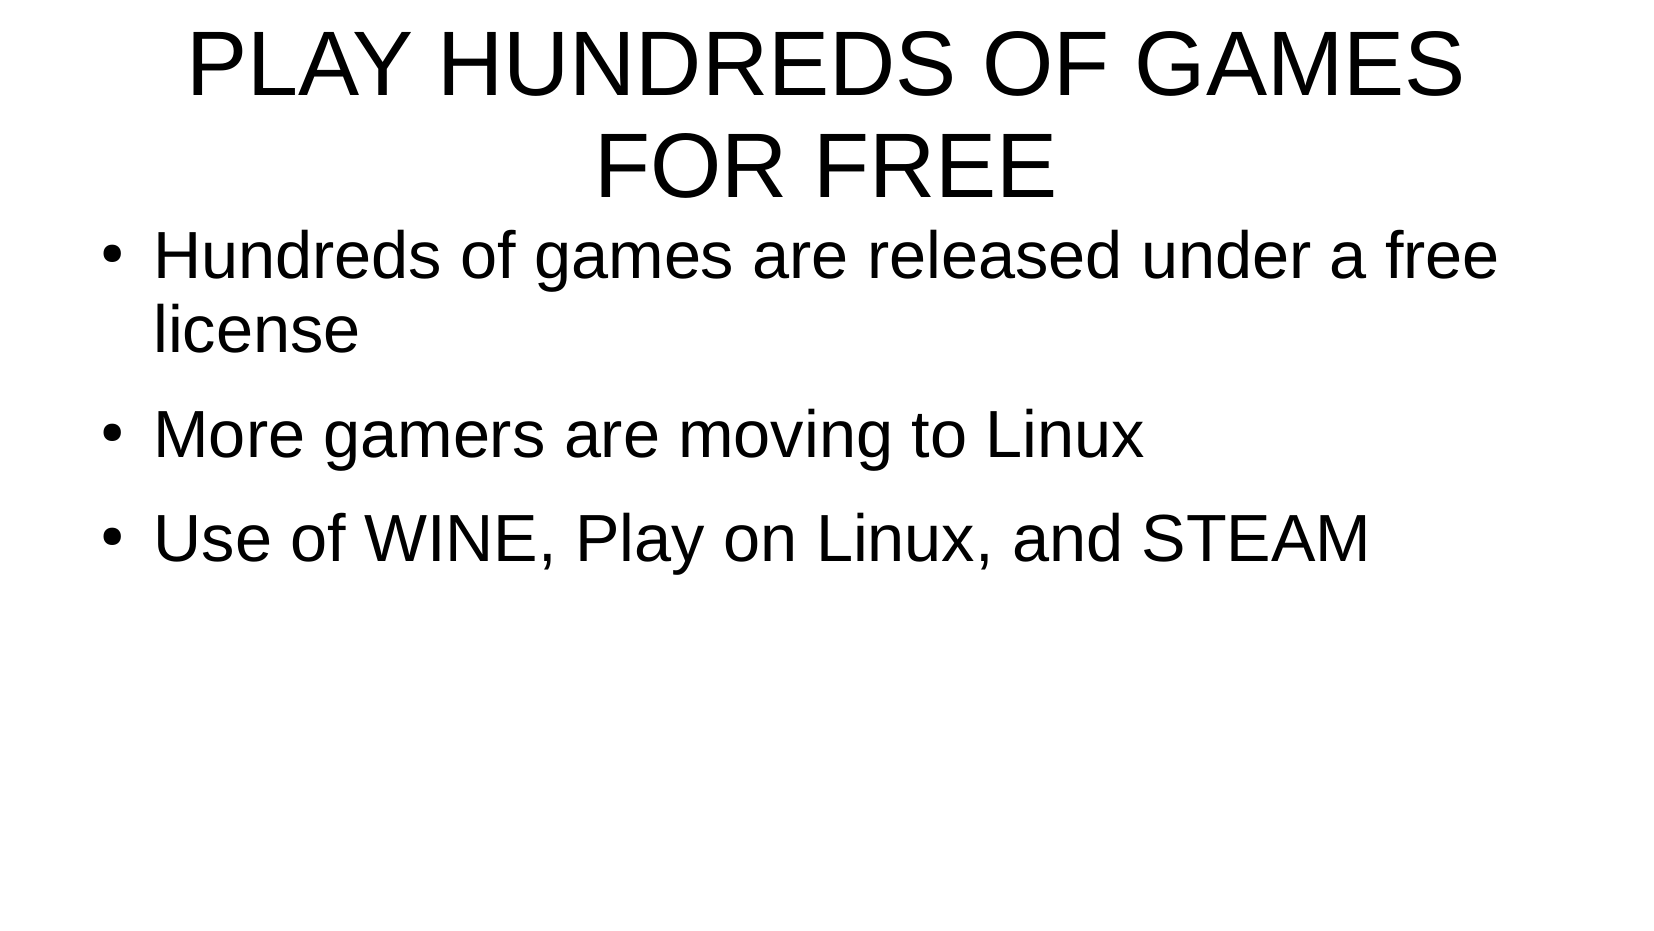

# PLAY HUNDREDS OF GAMES FOR FREE
Hundreds of games are released under a free license
More gamers are moving to Linux
Use of WINE, Play on Linux, and STEAM